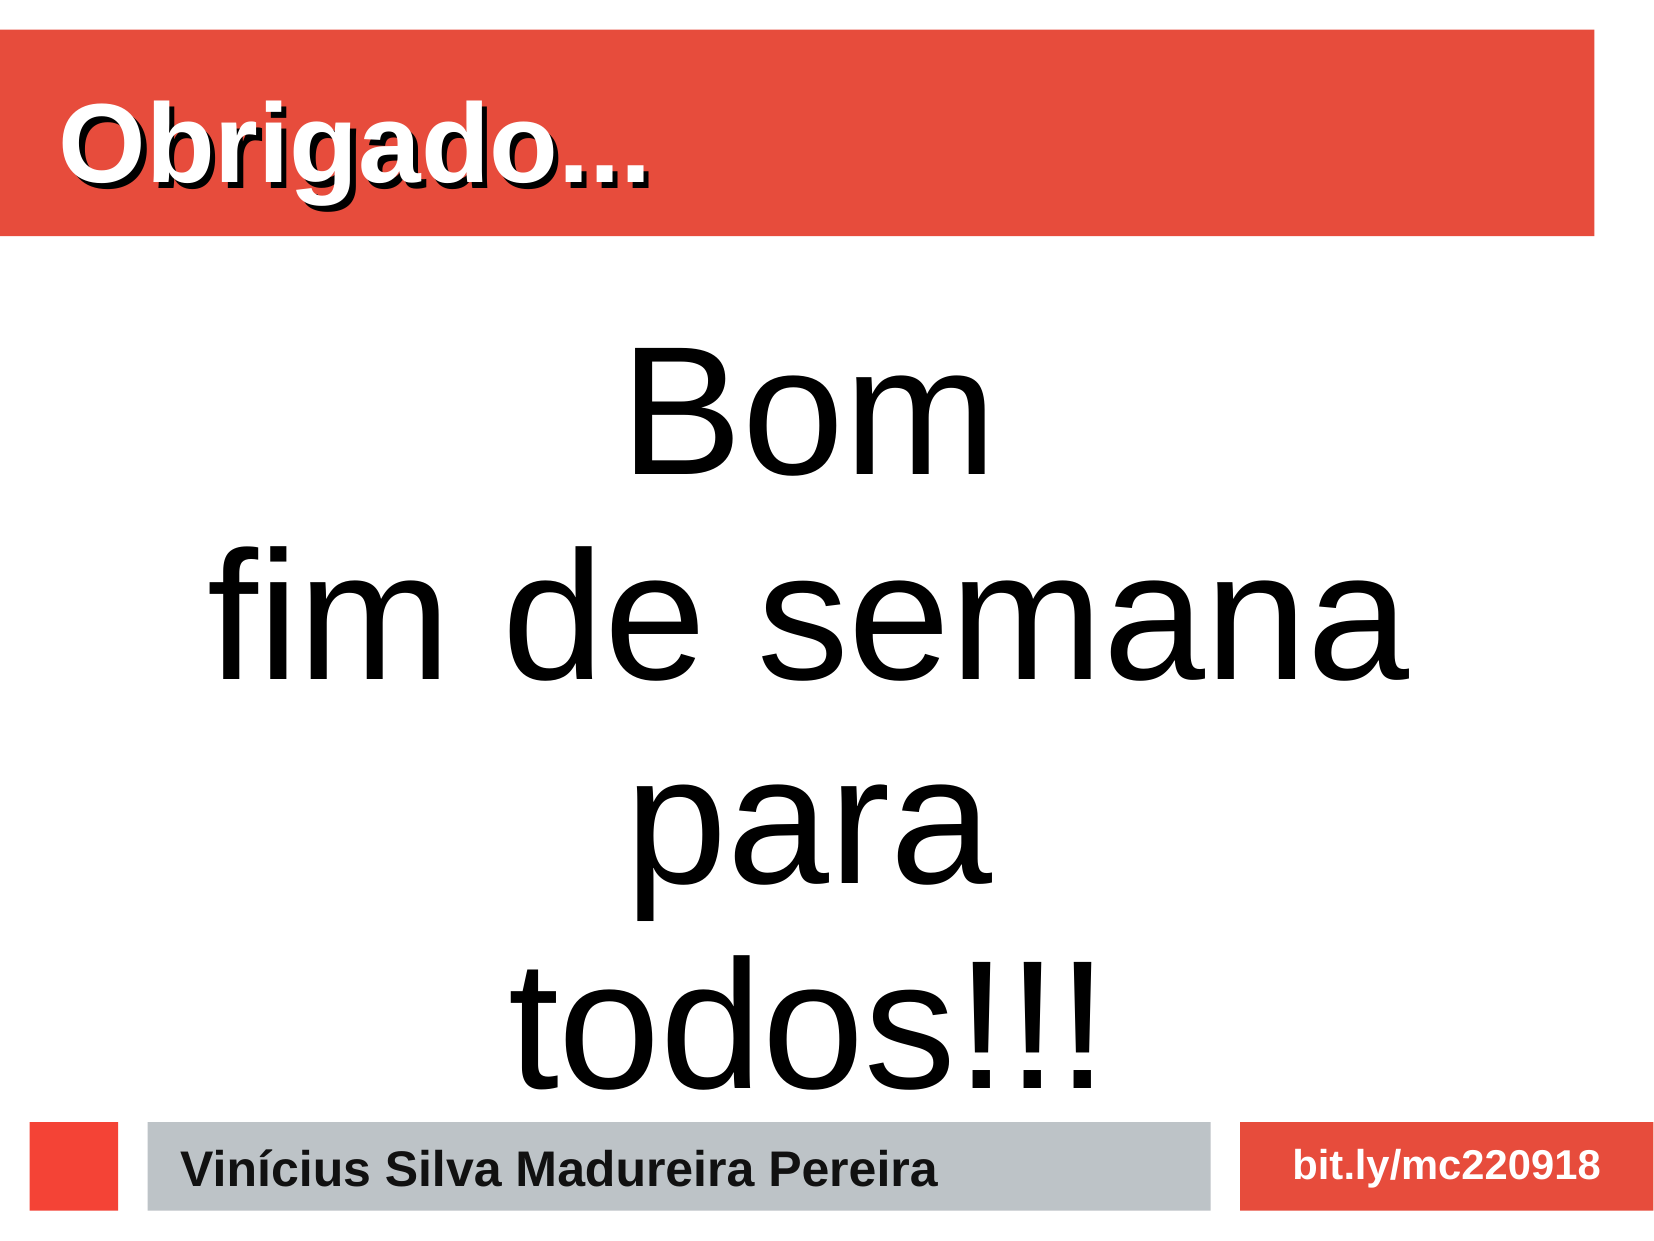

# Obrigado...
Bom
fim de semana
para
todos!!!
Vinícius Silva Madureira Pereira
bit.ly/mc220918